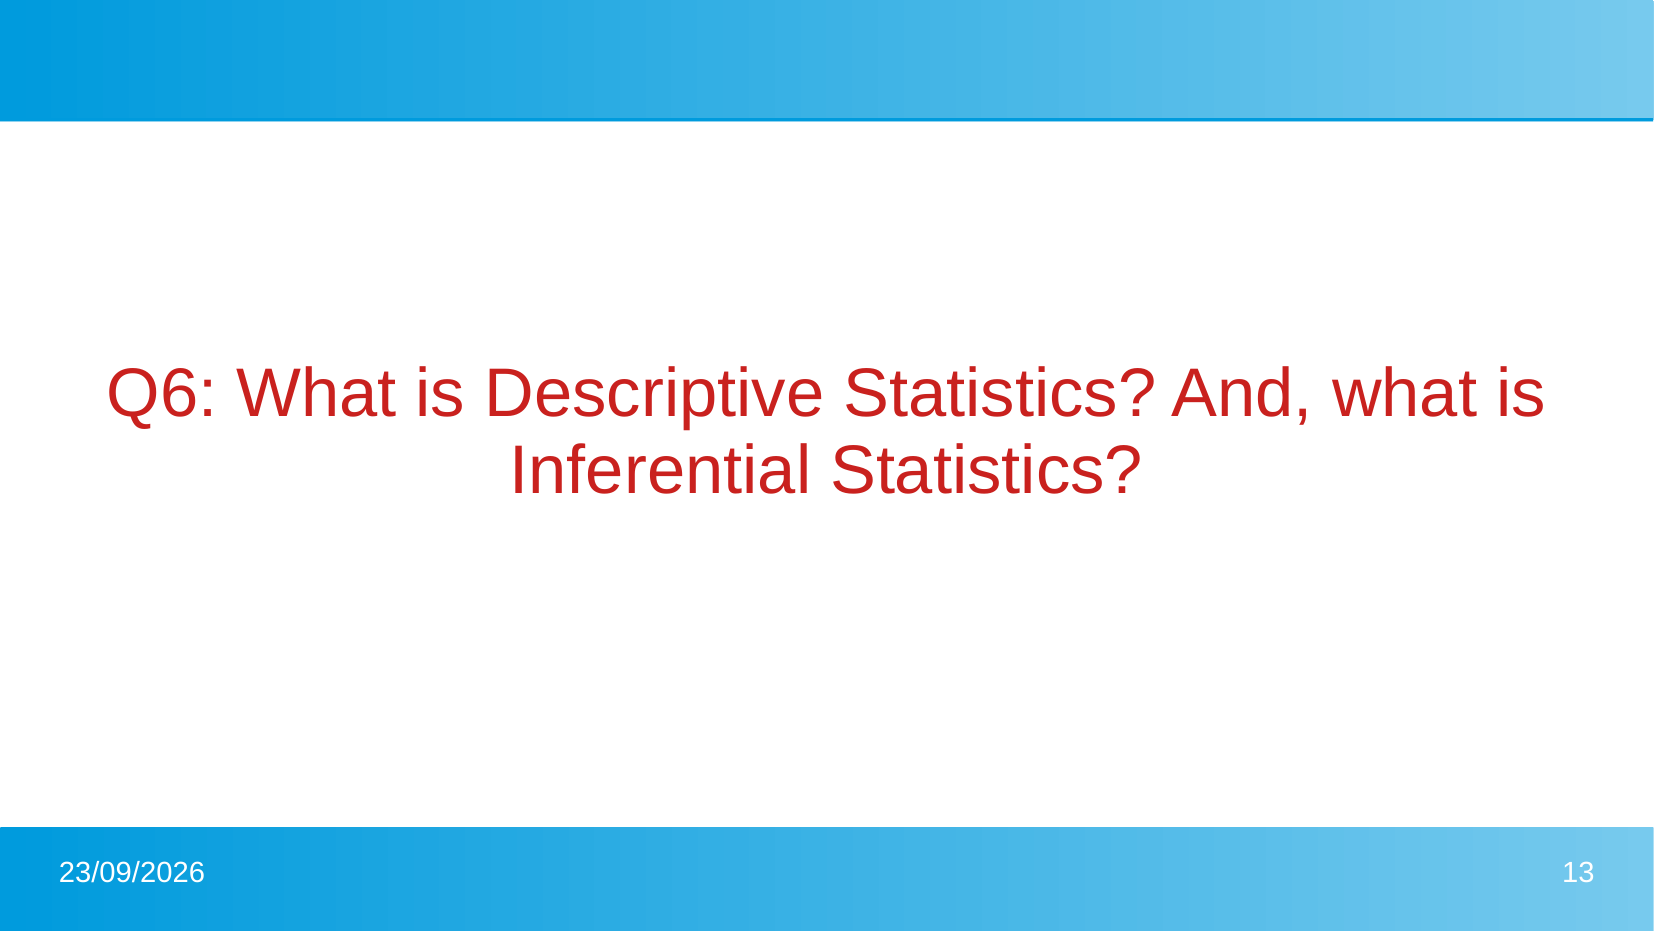

# Q6: What is Descriptive Statistics? And, what is Inferential Statistics?
13